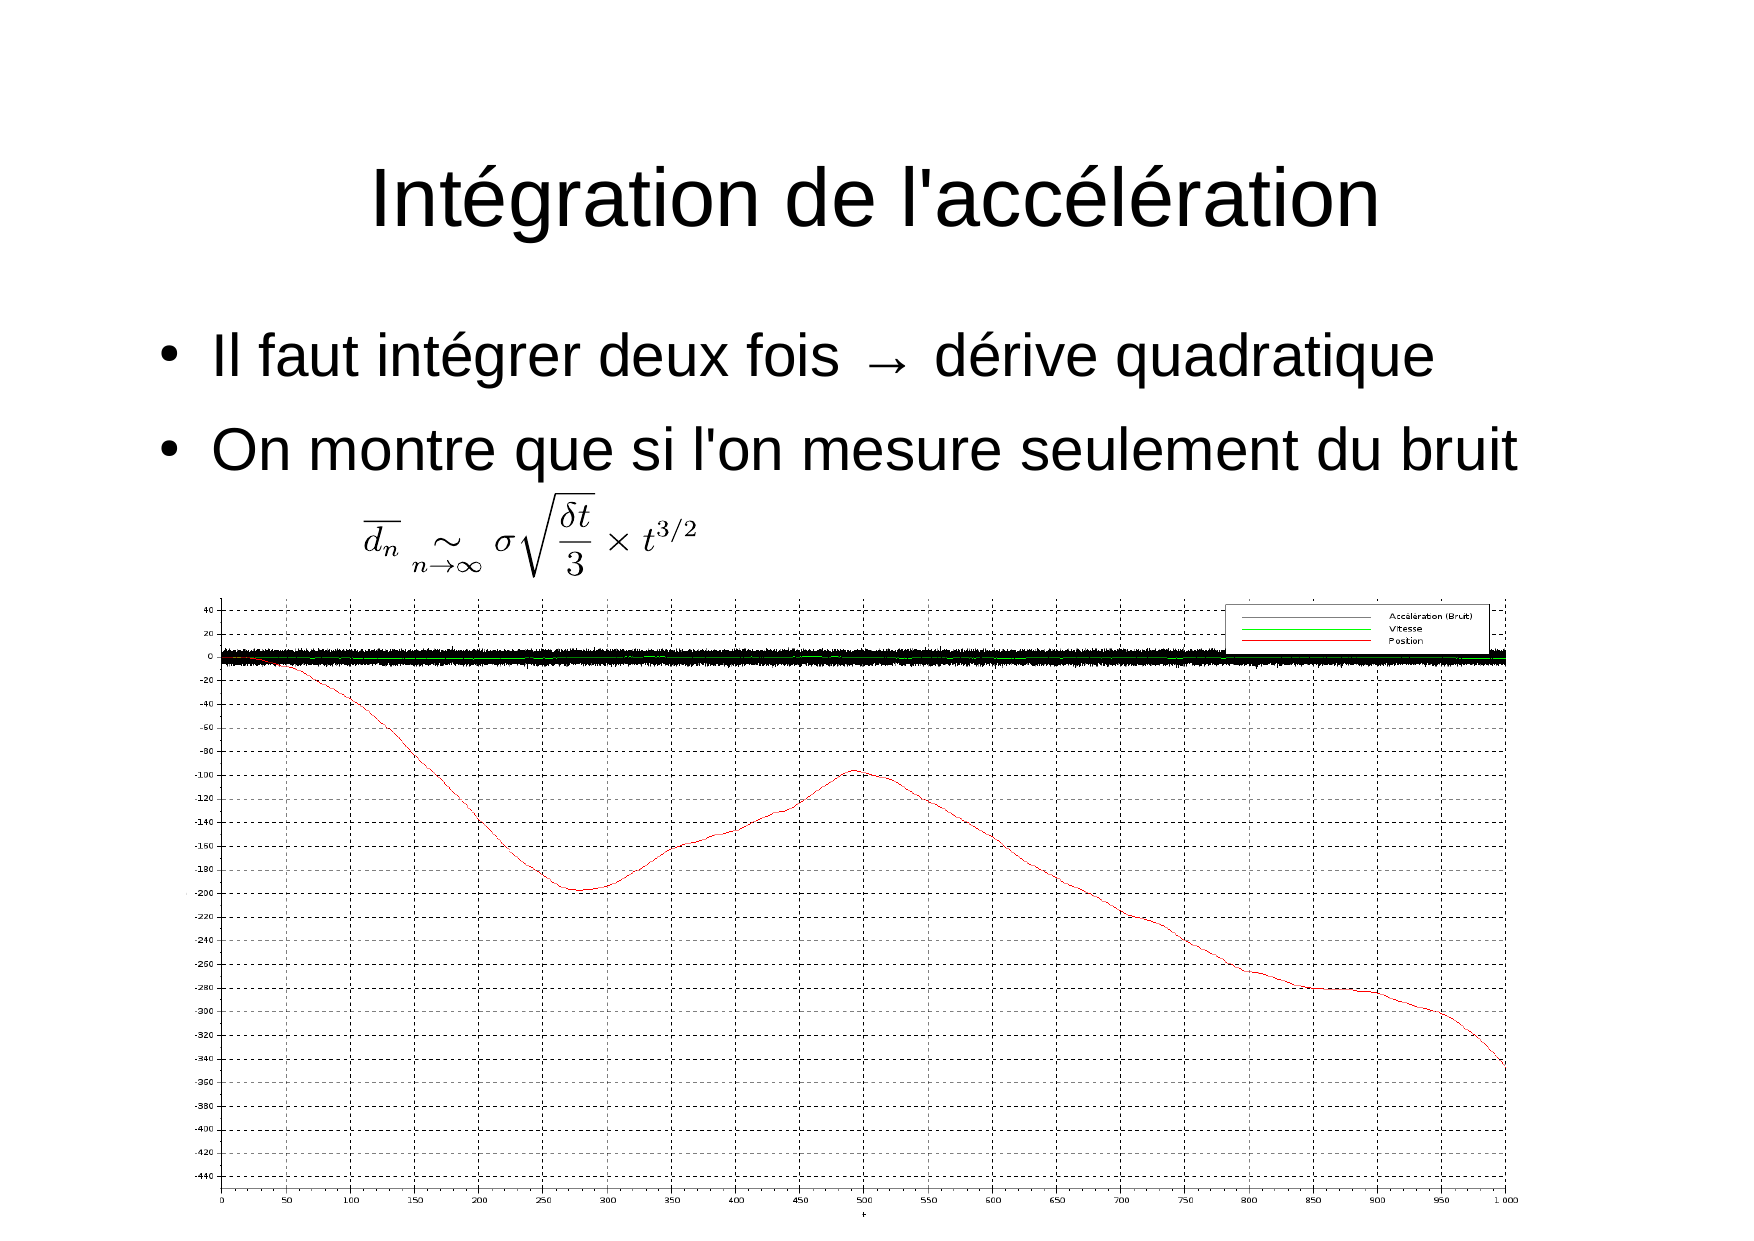

# Intégration de l'accélération
Il faut intégrer deux fois → dérive quadratique
On montre que si l'on mesure seulement du bruit